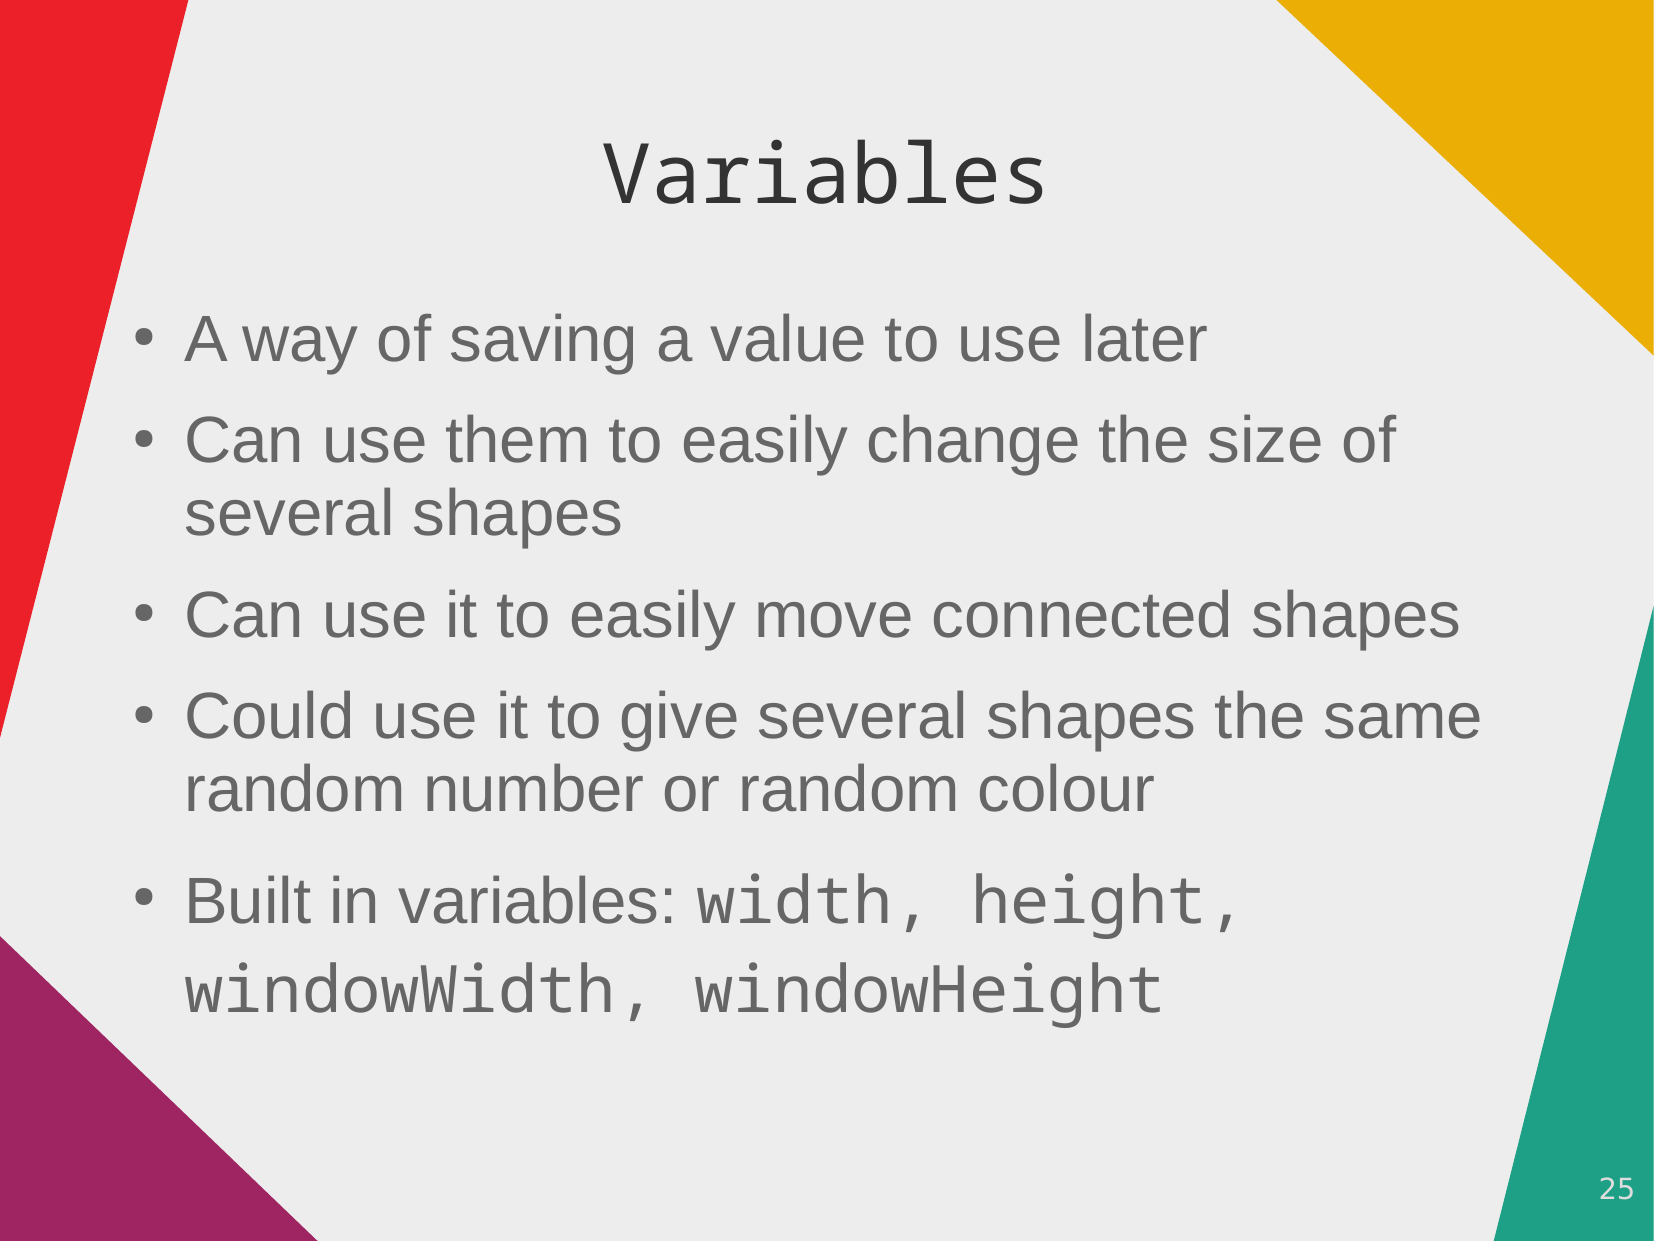

# Variables
A way of saving a value to use later
Can use them to easily change the size of several shapes
Can use it to easily move connected shapes
Could use it to give several shapes the same random number or random colour
Built in variables: width, height, windowWidth, windowHeight
25